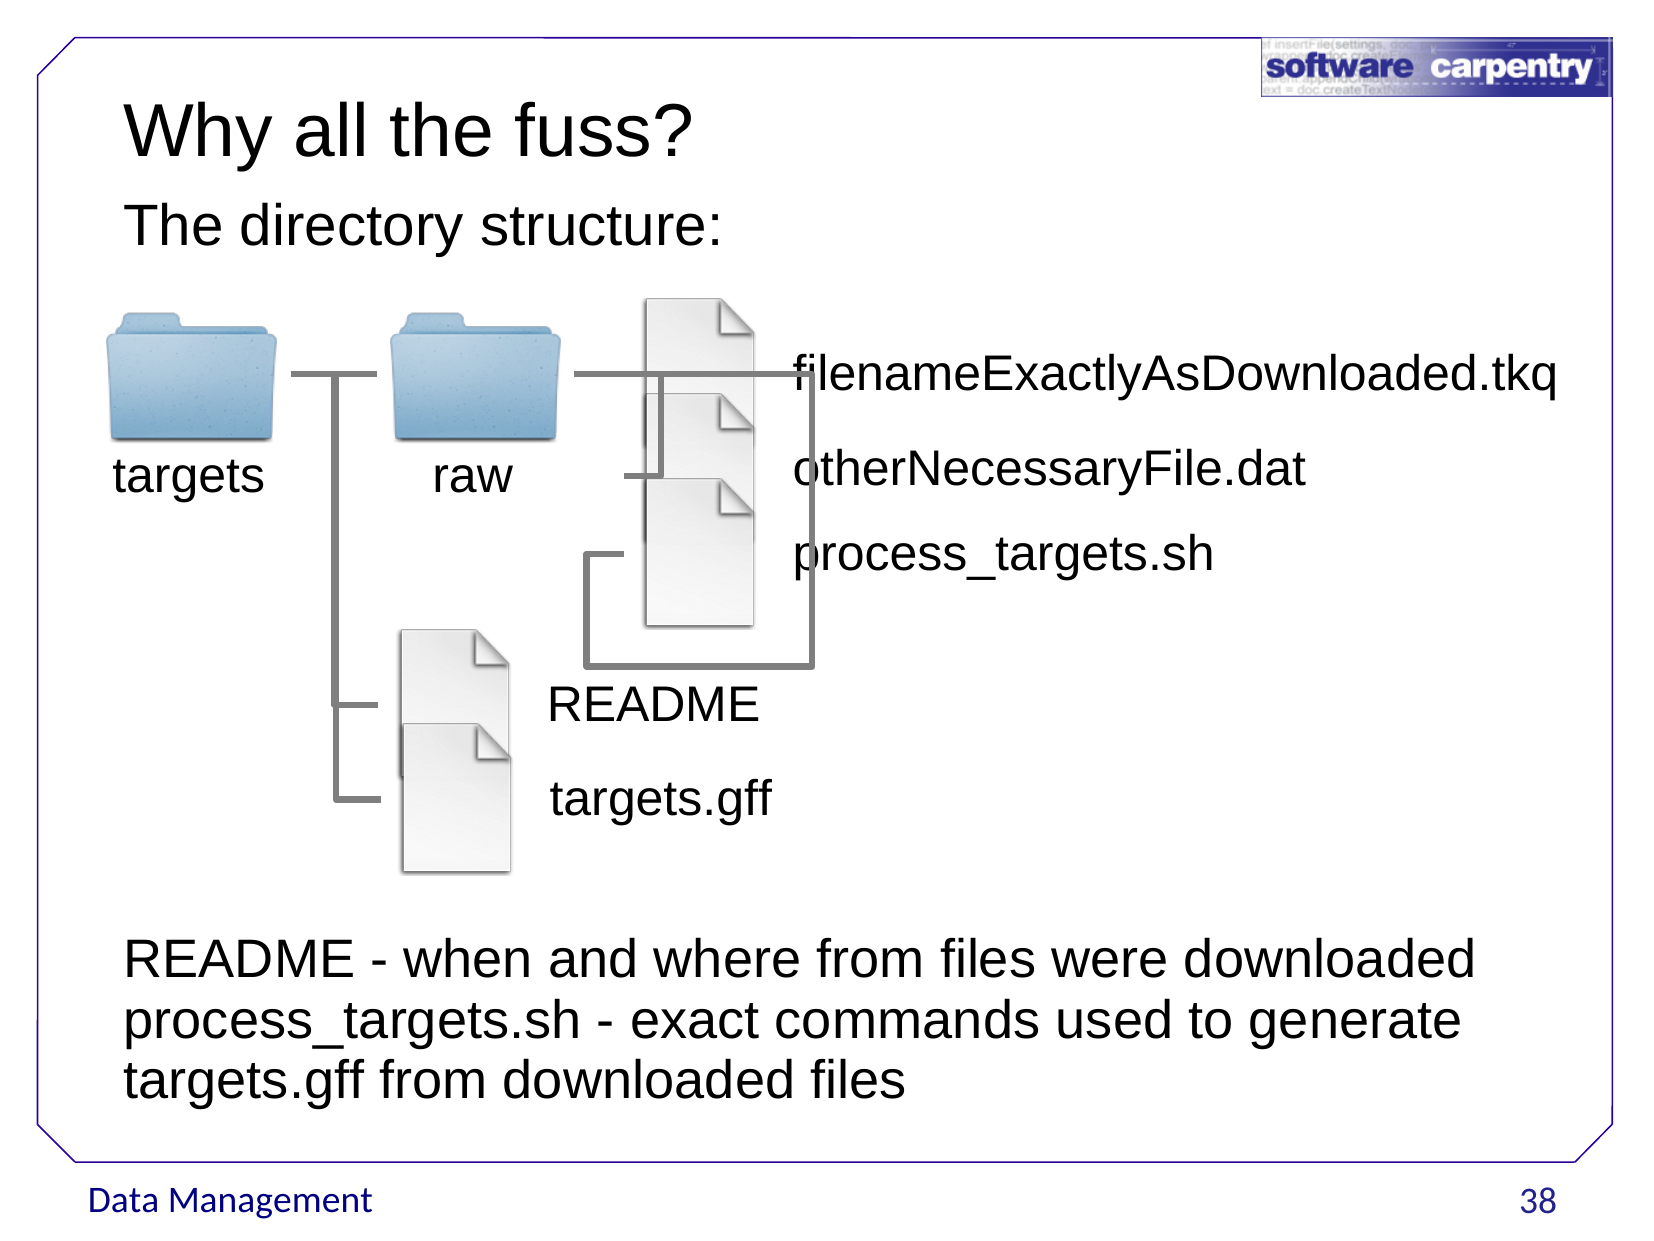

Why all the fuss?
The directory structure:
filenameExactlyAsDownloaded.tkq
otherNecessaryFile.dat
targets
raw
process_targets.sh
README
targets.gff
README - when and where from files were downloaded
process_targets.sh - exact commands used to generate 	targets.gff from downloaded files